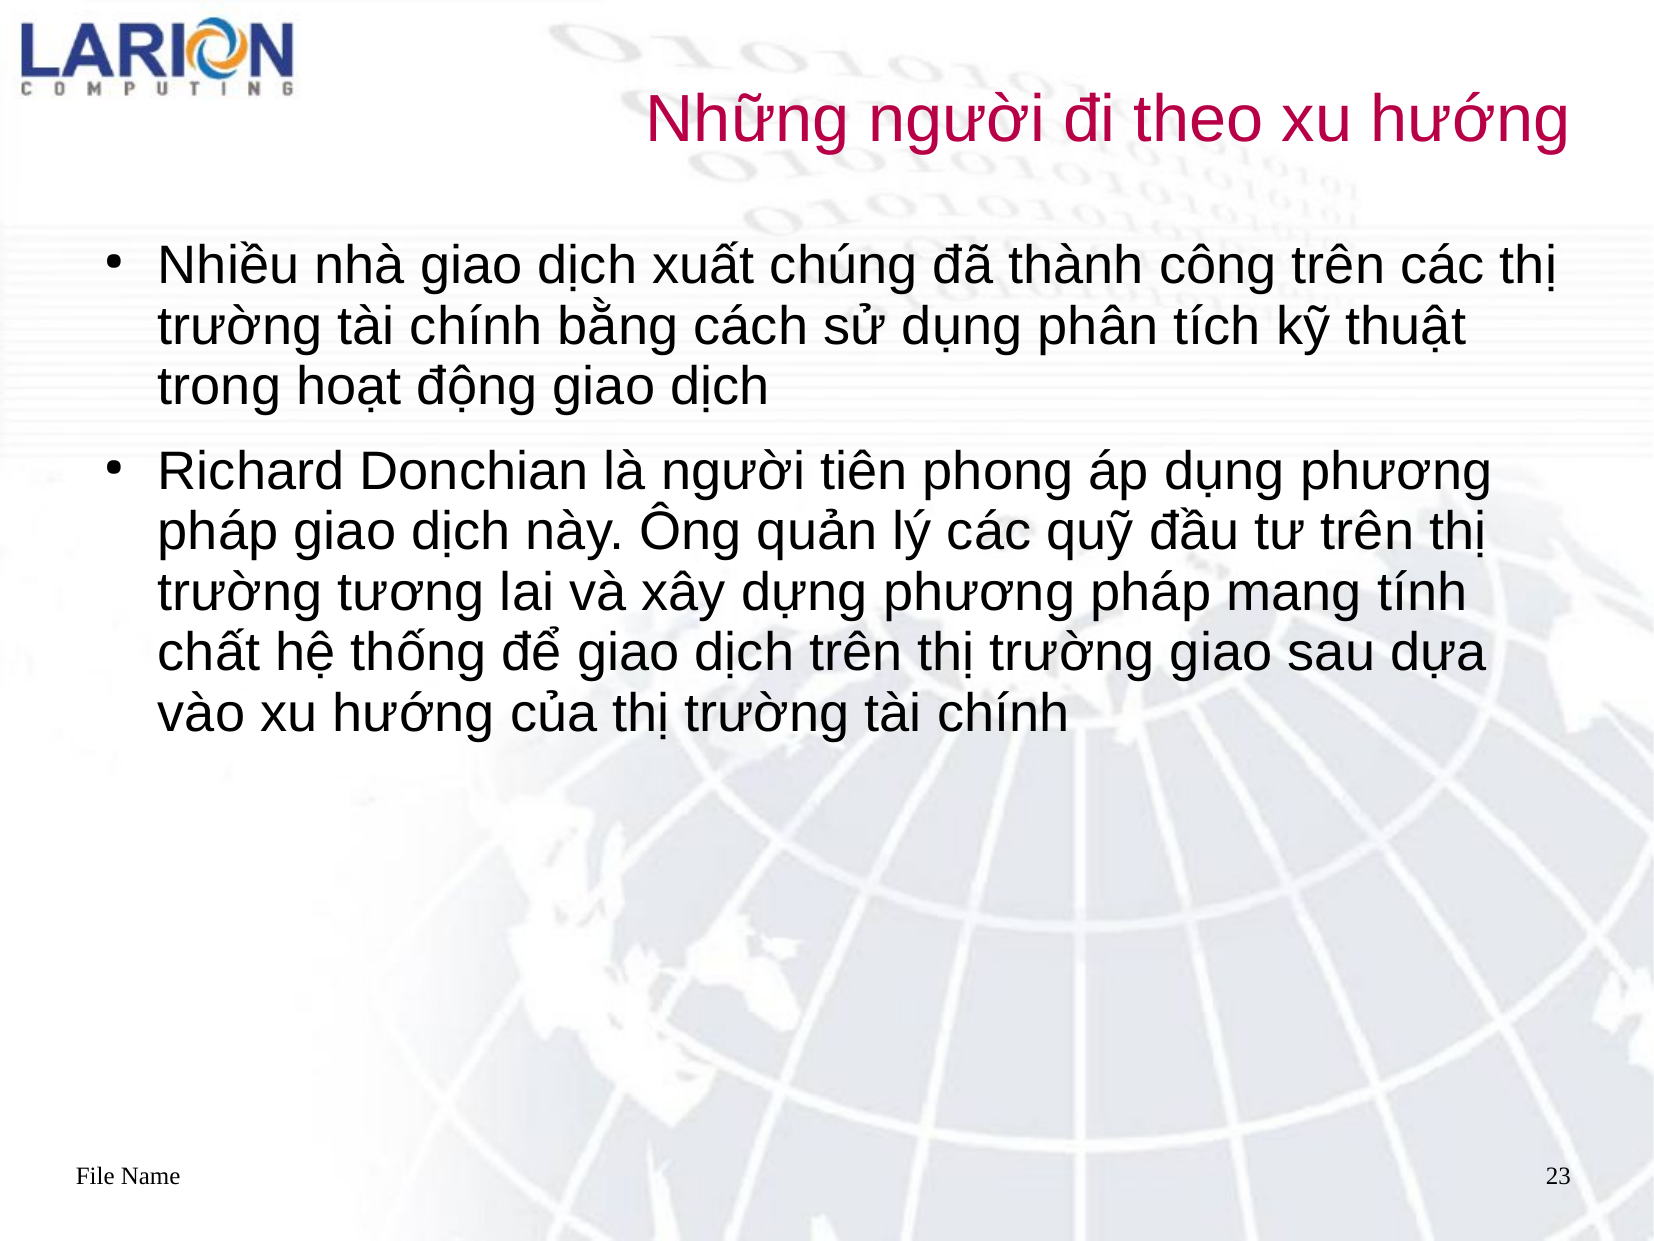

# Những người đi theo xu hướng
Nhiều nhà giao dịch xuất chúng đã thành công trên các thị trường tài chính bằng cách sử dụng phân tích kỹ thuật trong hoạt động giao dịch
Richard Donchian là người tiên phong áp dụng phương pháp giao dịch này. Ông quản lý các quỹ đầu tư trên thị trường tương lai và xây dựng phương pháp mang tính chất hệ thống để giao dịch trên thị trường giao sau dựa vào xu hướng của thị trường tài chính
File Name
23